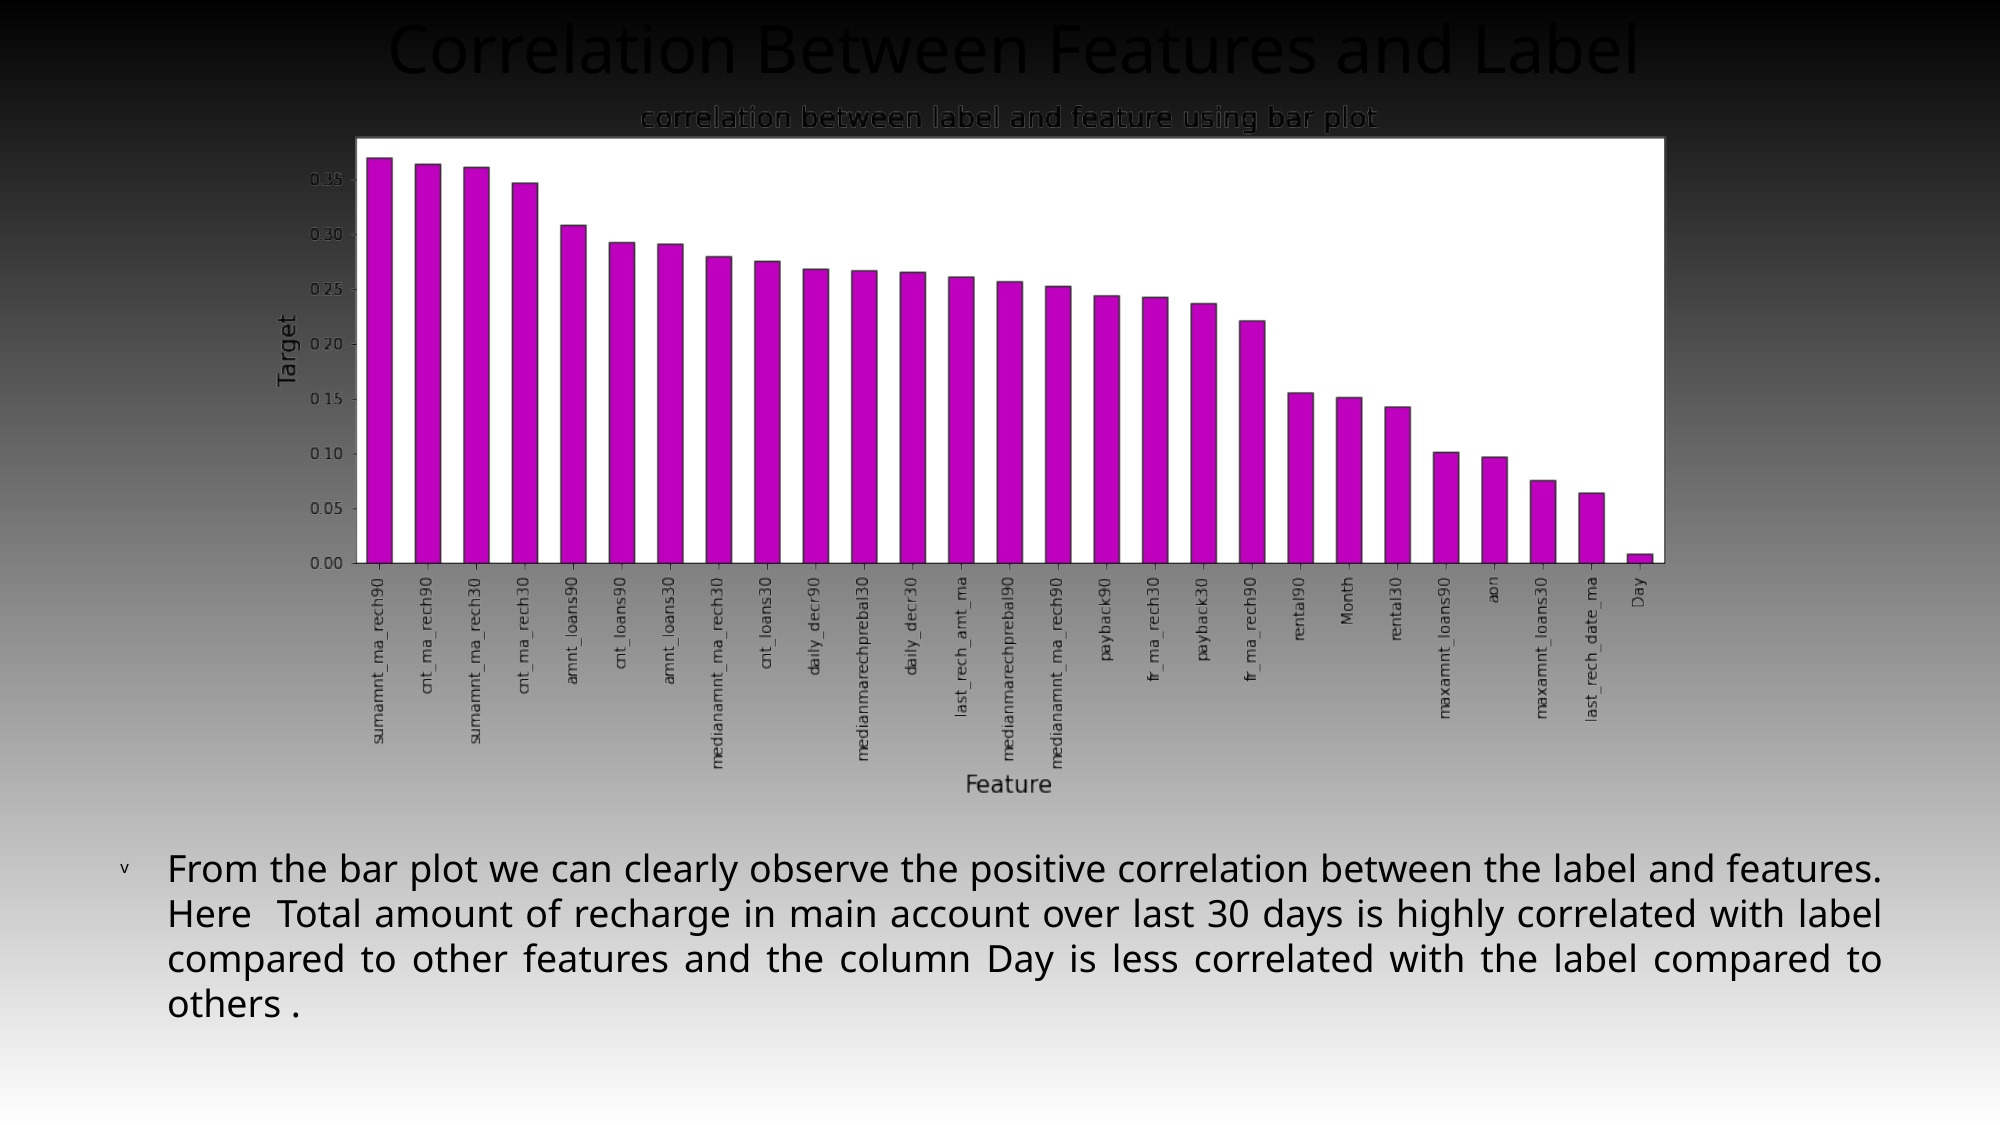

Correlation Between Features and Label
From the bar plot we can clearly observe the positive correlation between the label and features. Here Total amount of recharge in main account over last 30 days is highly correlated with label compared to other features and the column Day is less correlated with the label compared to others .